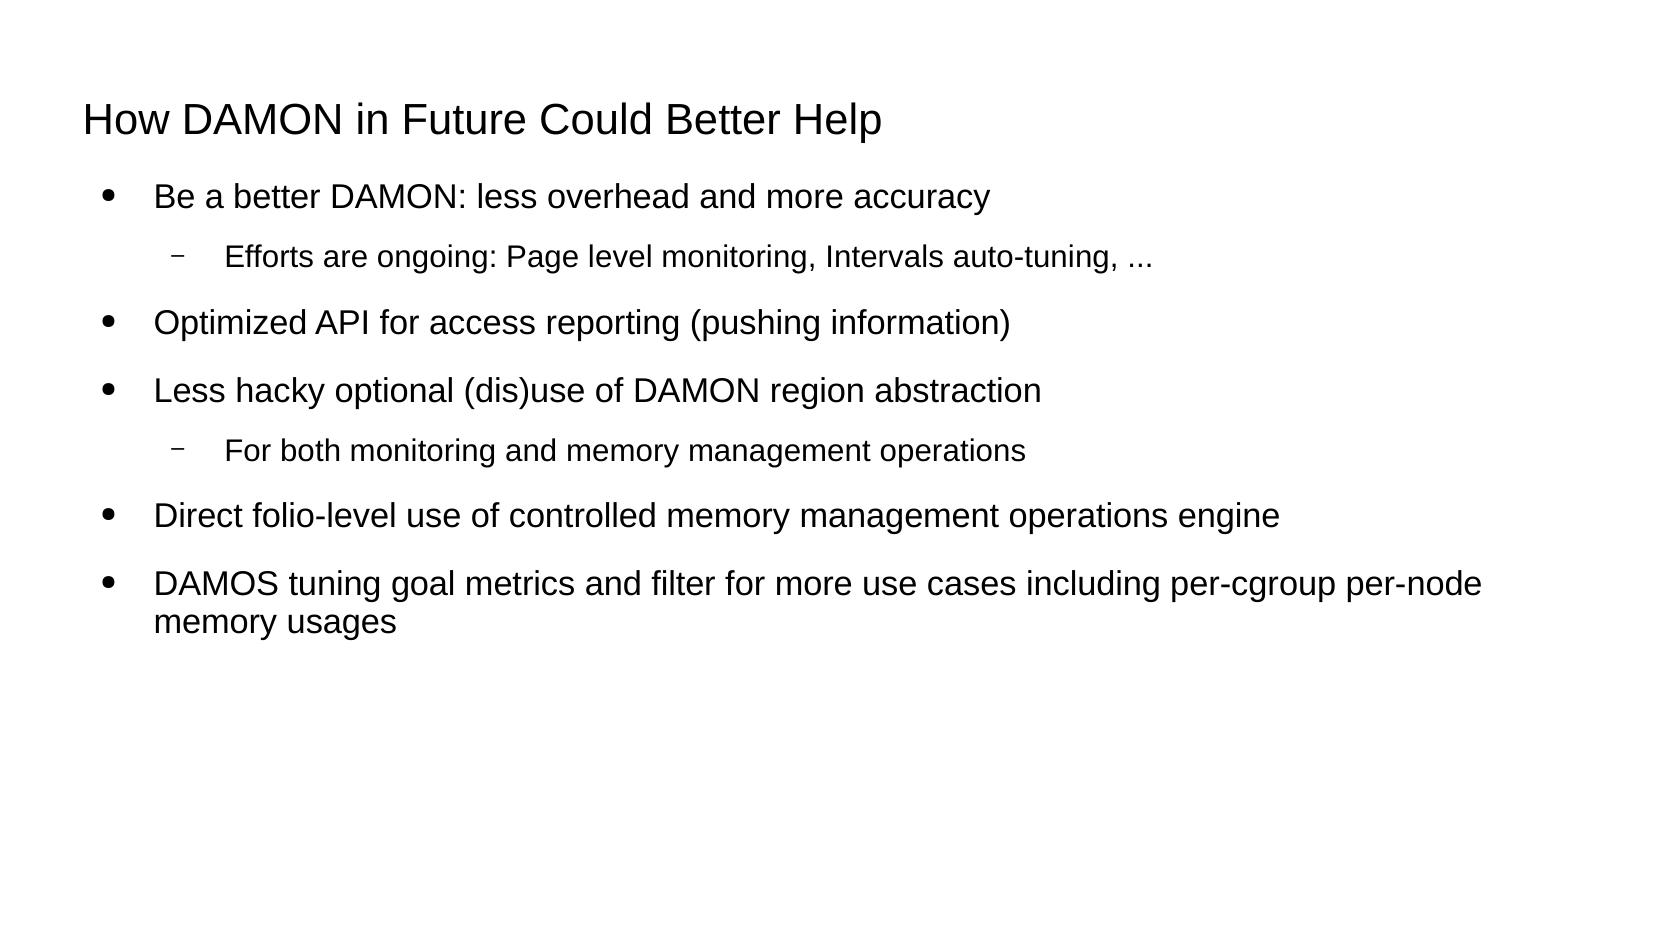

# How DAMON in Future Could Better Help
Be a better DAMON: less overhead and more accuracy
Efforts are ongoing: Page level monitoring, Intervals auto-tuning, ...
Optimized API for access reporting (pushing information)
Less hacky optional (dis)use of DAMON region abstraction
For both monitoring and memory management operations
Direct folio-level use of controlled memory management operations engine
DAMOS tuning goal metrics and filter for more use cases including per-cgroup per-node memory usages